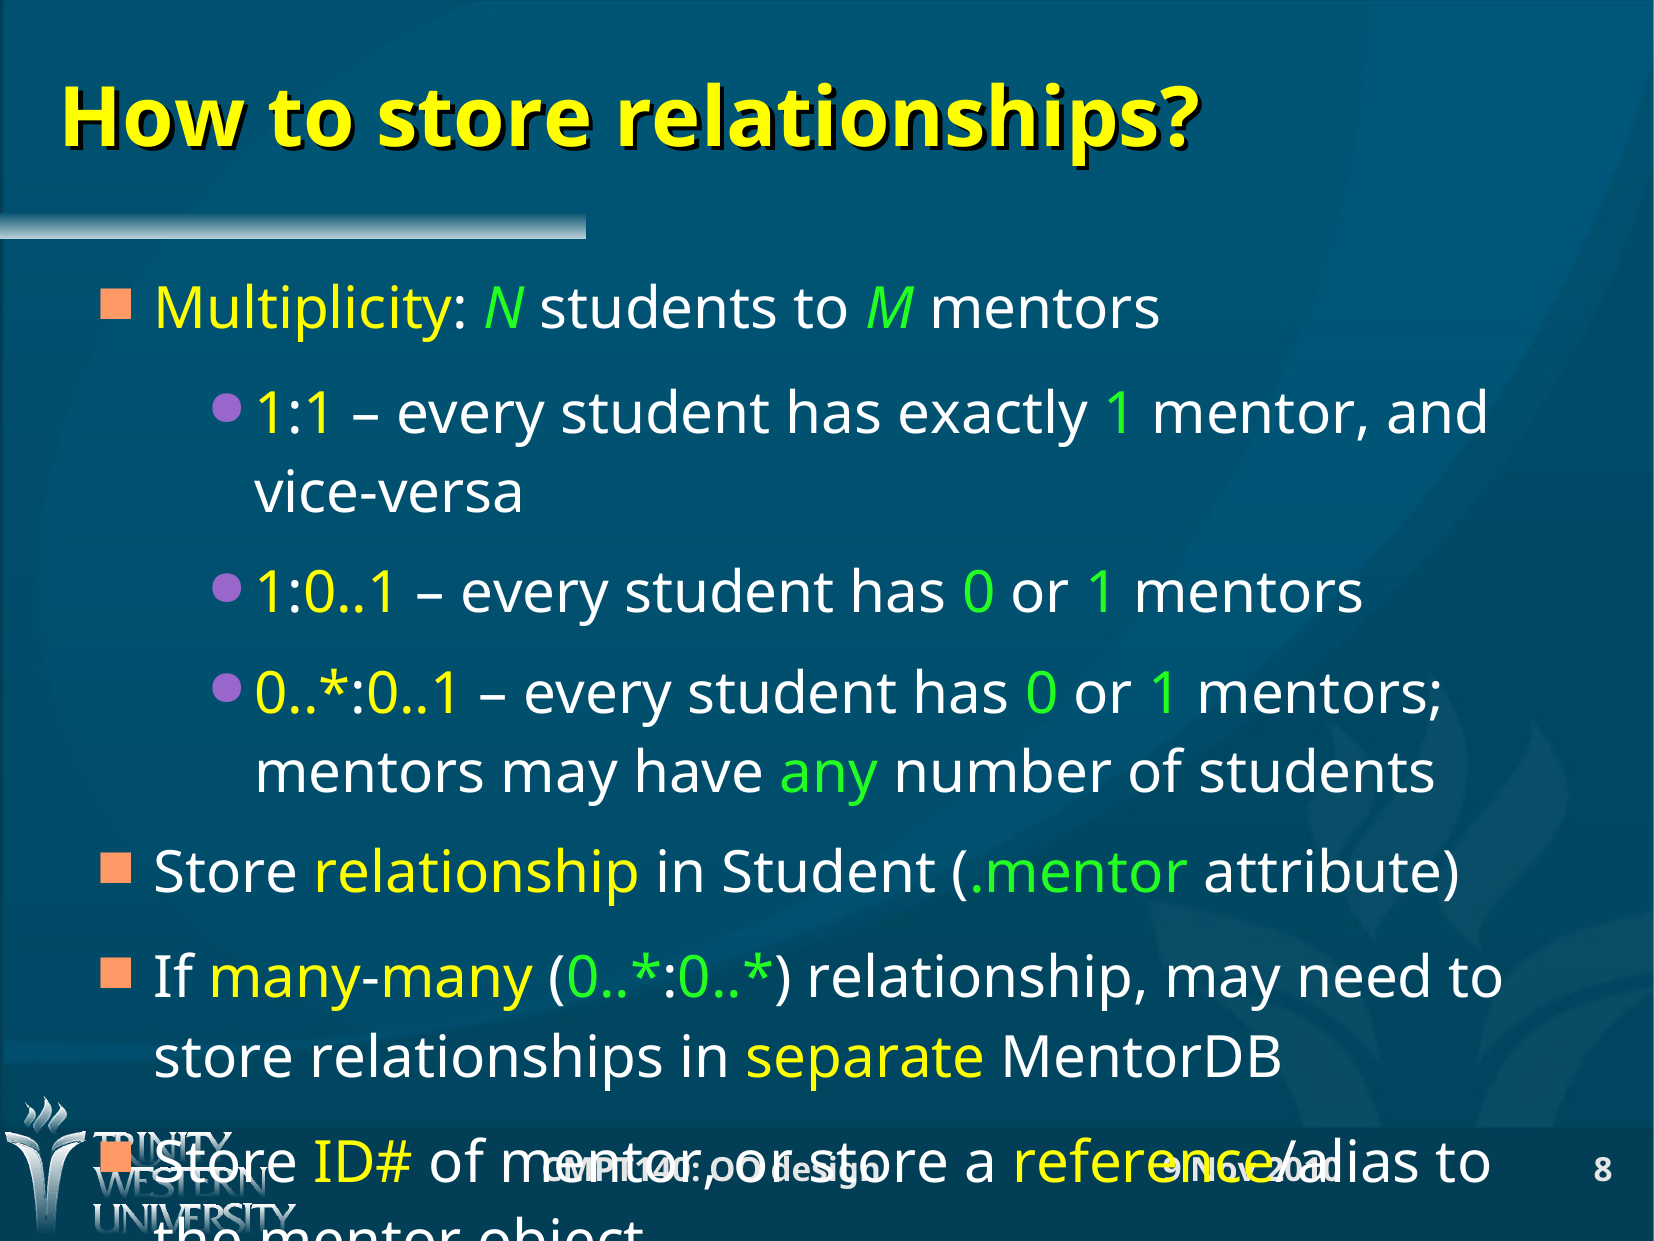

# How to store relationships?
Multiplicity: N students to M mentors
1:1 – every student has exactly 1 mentor, and vice-versa
1:0..1 – every student has 0 or 1 mentors
0..*:0..1 – every student has 0 or 1 mentors; mentors may have any number of students
Store relationship in Student (.mentor attribute)
If many-many (0..*:0..*) relationship, may need to store relationships in separate MentorDB
Store ID# of mentor, or store a reference/alias to the mentor object
CMPT140: OO design
9 Nov 2010
8